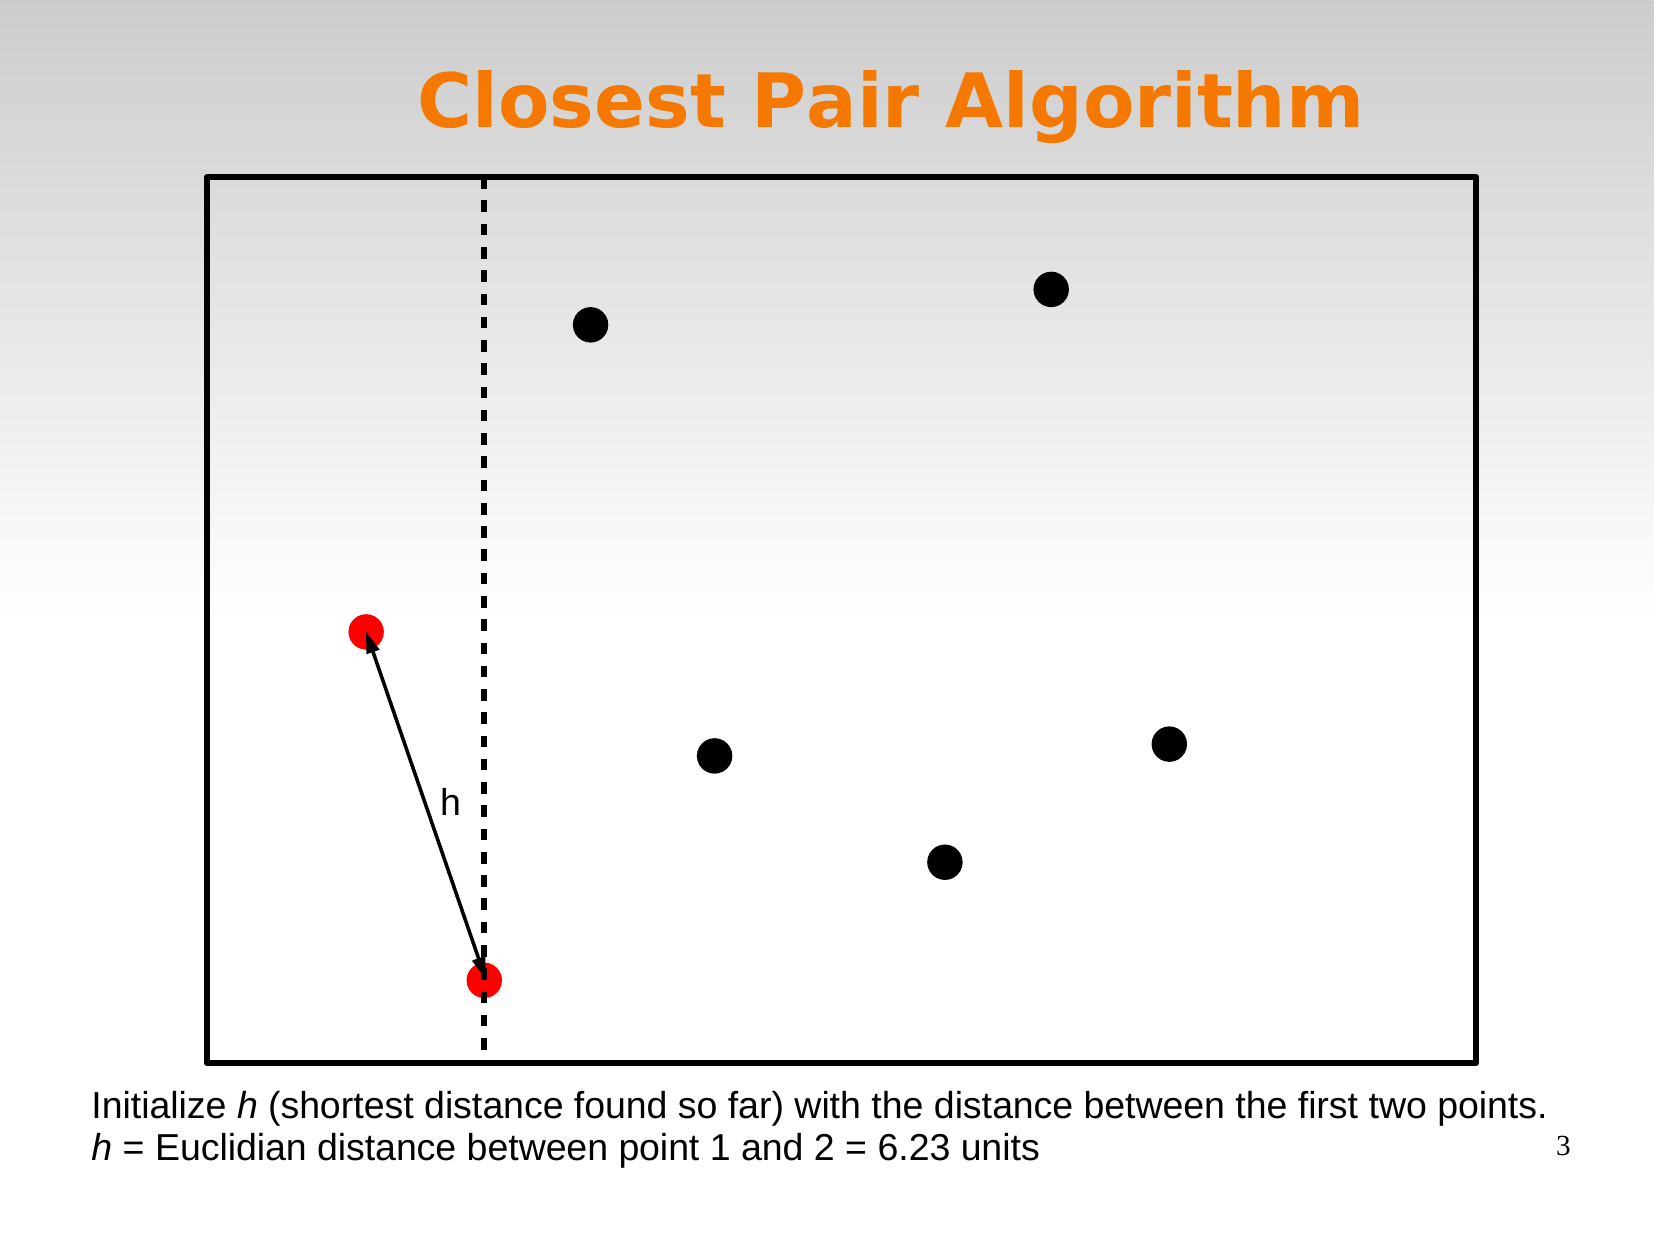

# Closest Pair Algorithm
h
Initialize h (shortest distance found so far) with the distance between the first two points.
h = Euclidian distance between point 1 and 2 = 6.23 units
3